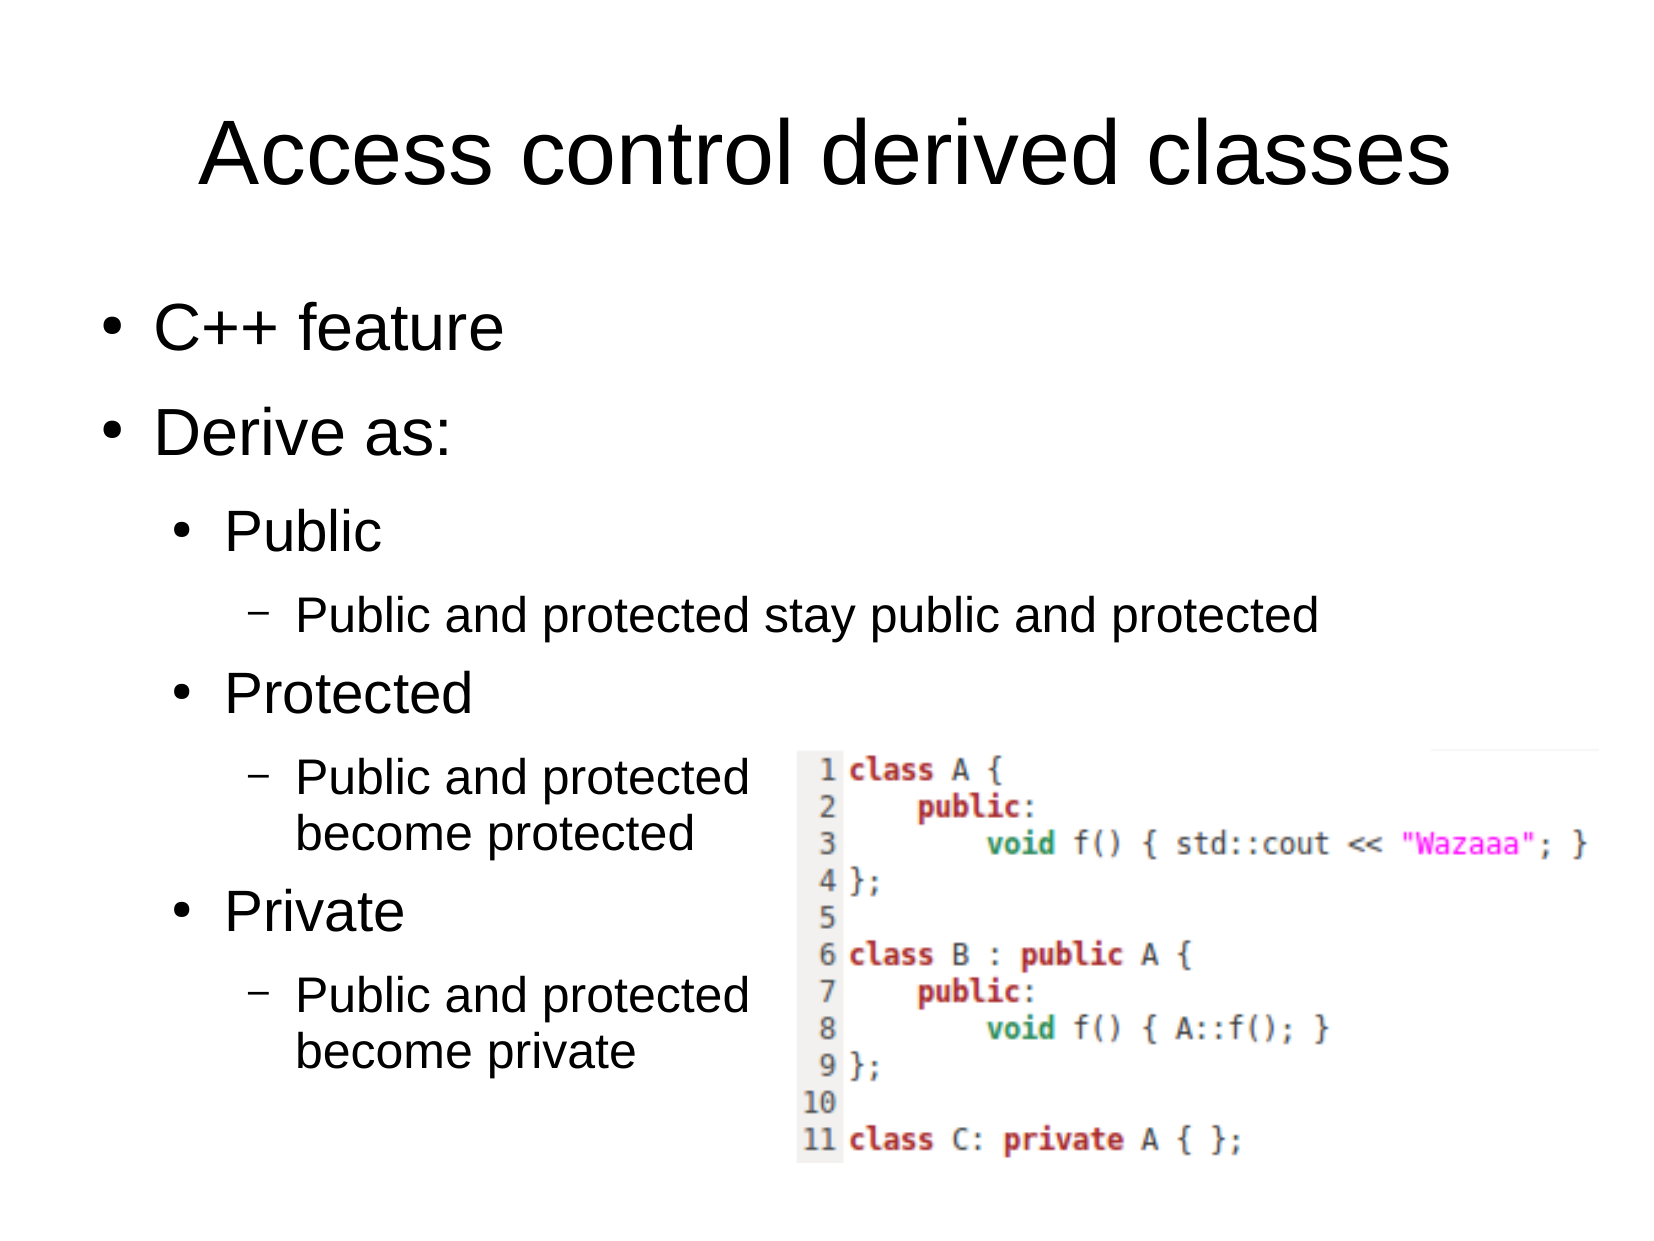

# Access control derived classes
C++ feature
Derive as:
Public
Public and protected stay public and protected
Protected
Public and protected
become protected
Private
Public and protected
become private